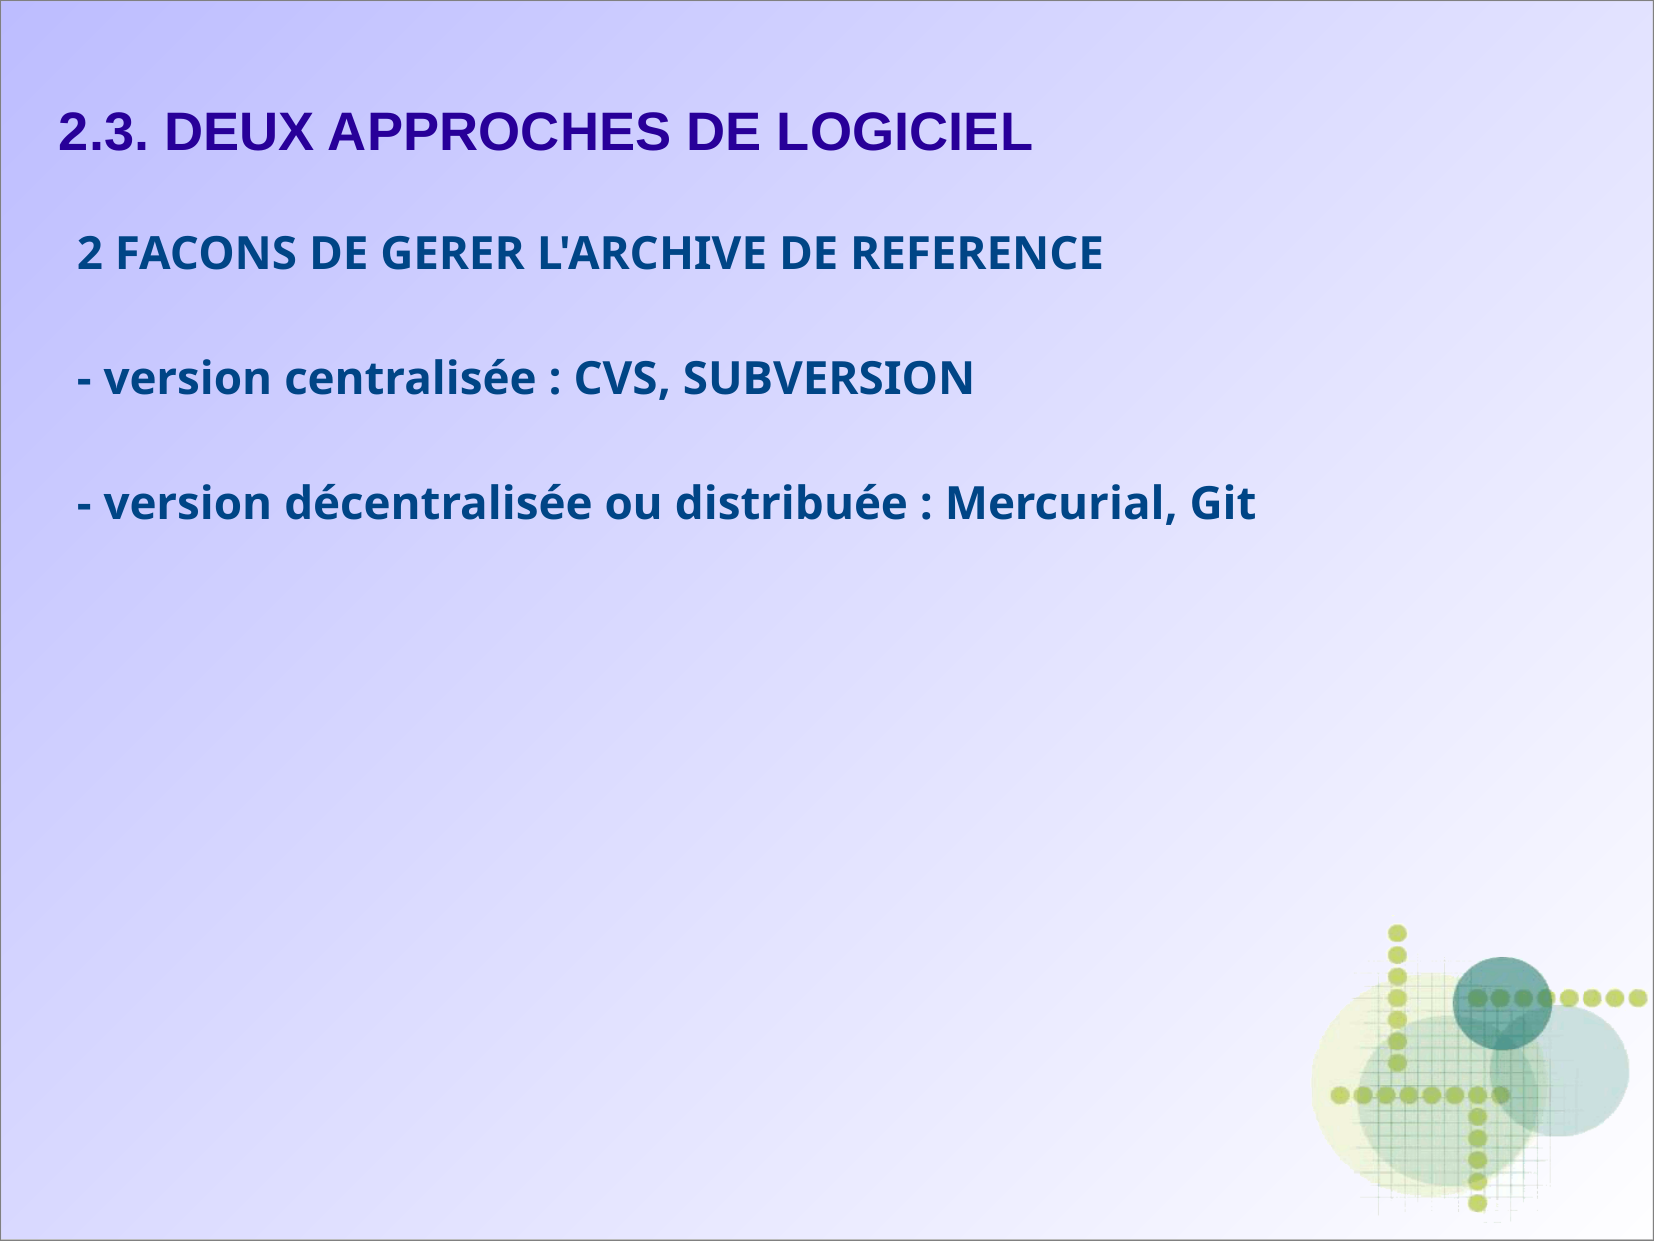

2.3. DEUX APPROCHES DE LOGICIEL
# 2 FACONS DE GERER L'ARCHIVE DE REFERENCE
- version centralisée : CVS, SUBVERSION
- version décentralisée ou distribuée : Mercurial, Git